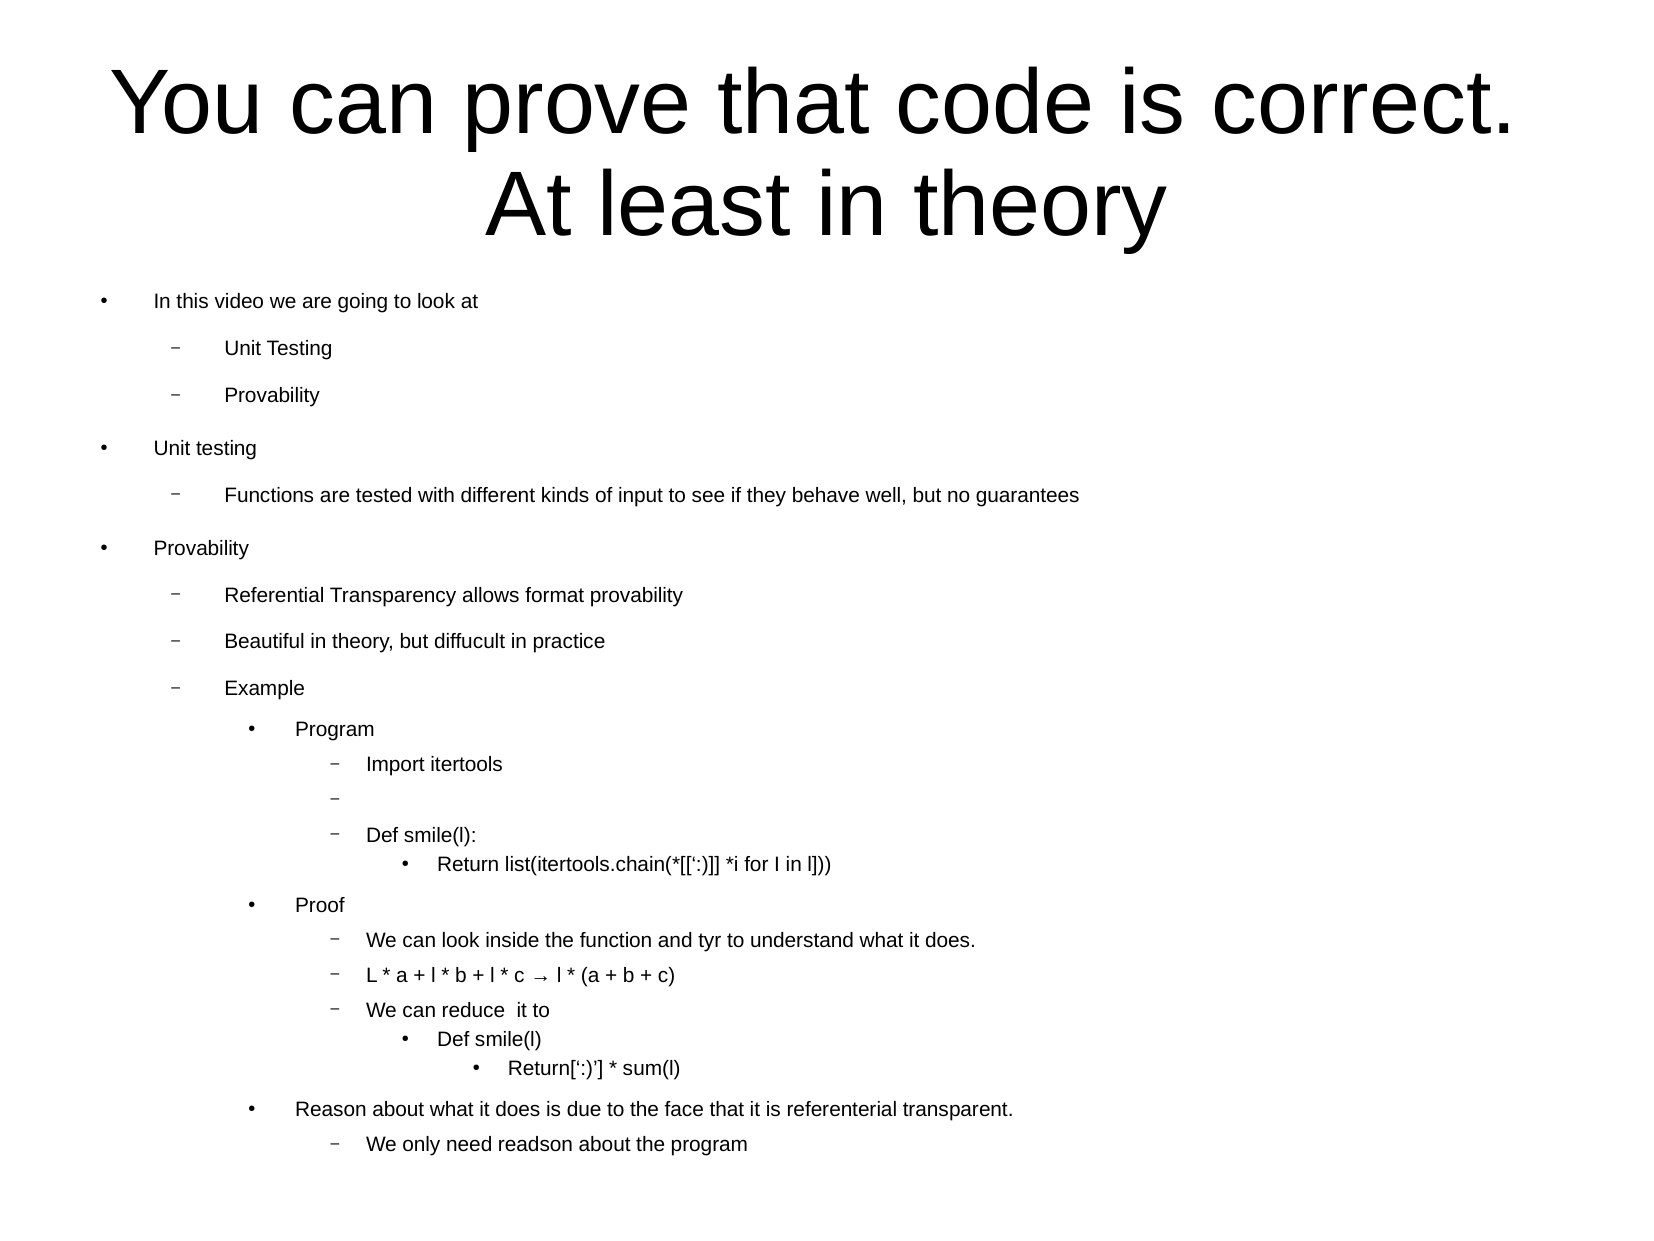

# You can prove that code is correct. At least in theory
In this video we are going to look at
Unit Testing
Provability
Unit testing
Functions are tested with different kinds of input to see if they behave well, but no guarantees
Provability
Referential Transparency allows format provability
Beautiful in theory, but diffucult in practice
Example
Program
Import itertools
Def smile(l):
Return list(itertools.chain(*[[‘:)]] *i for I in l]))
Proof
We can look inside the function and tyr to understand what it does.
L * a + l * b + l * c → l * (a + b + c)
We can reduce it to
Def smile(l)
Return[‘:)’] * sum(l)
Reason about what it does is due to the face that it is referenterial transparent.
We only need readson about the program